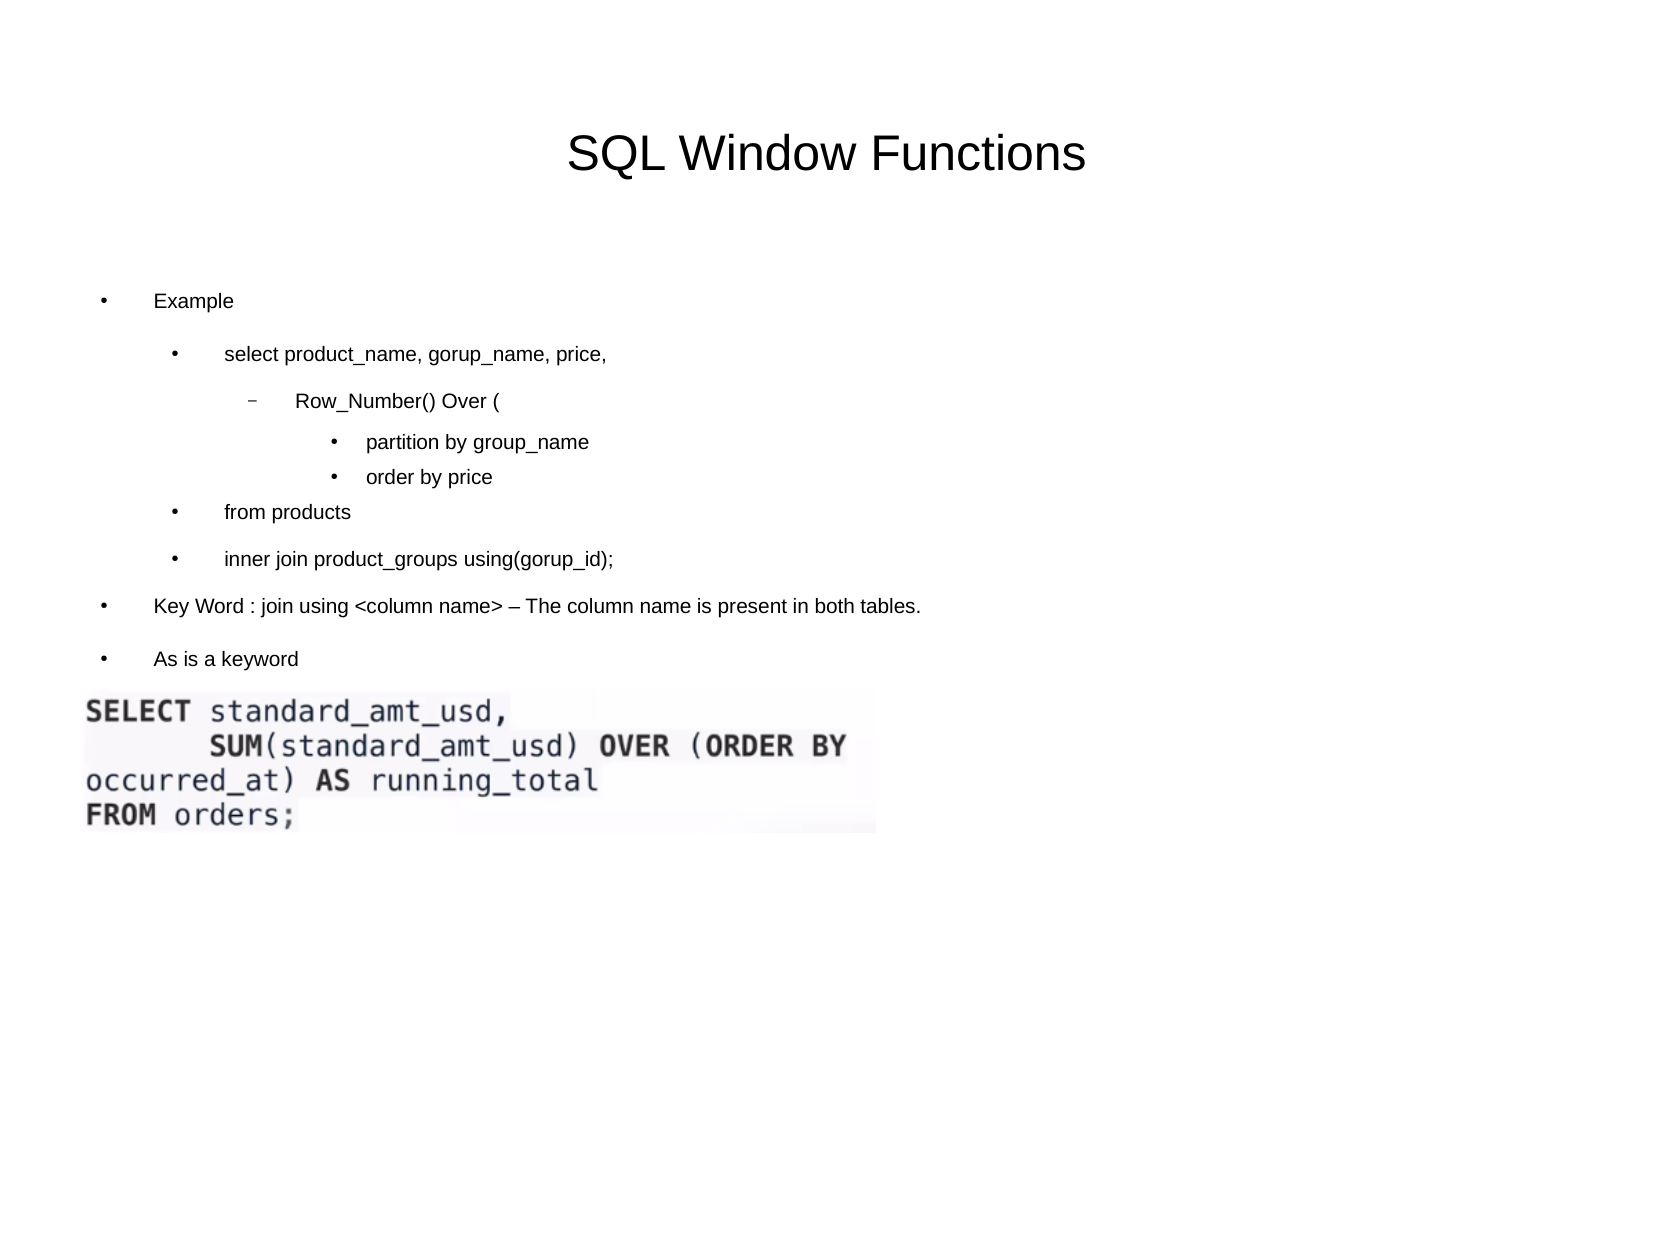

# SQL Window Functions
Example
select product_name, gorup_name, price,
Row_Number() Over (
partition by group_name
order by price
from products
inner join product_groups using(gorup_id);
Key Word : join using <column name> – The column name is present in both tables.
As is a keyword